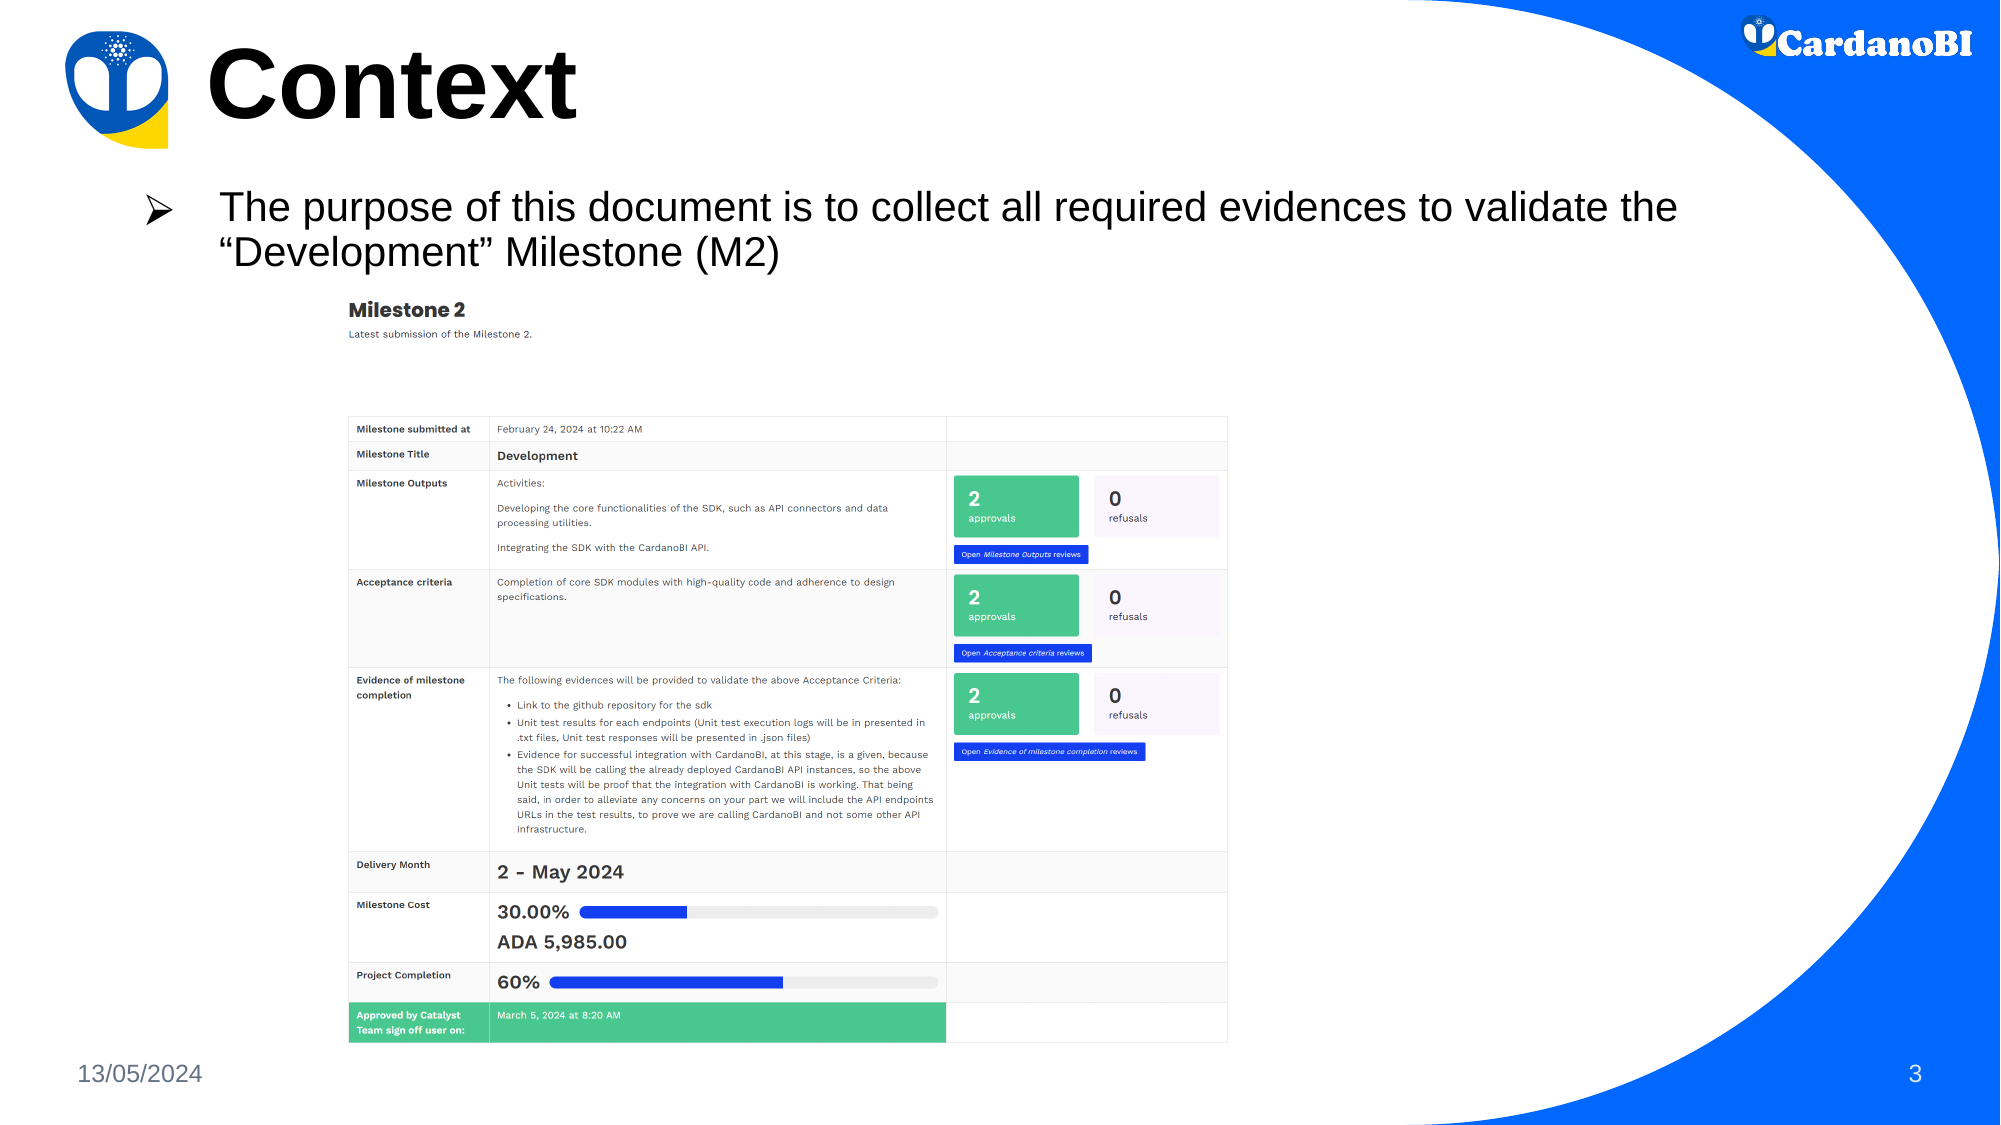

# Context
The purpose of this document is to collect all required evidences to validate the “Development” Milestone (M2)
13/05/2024